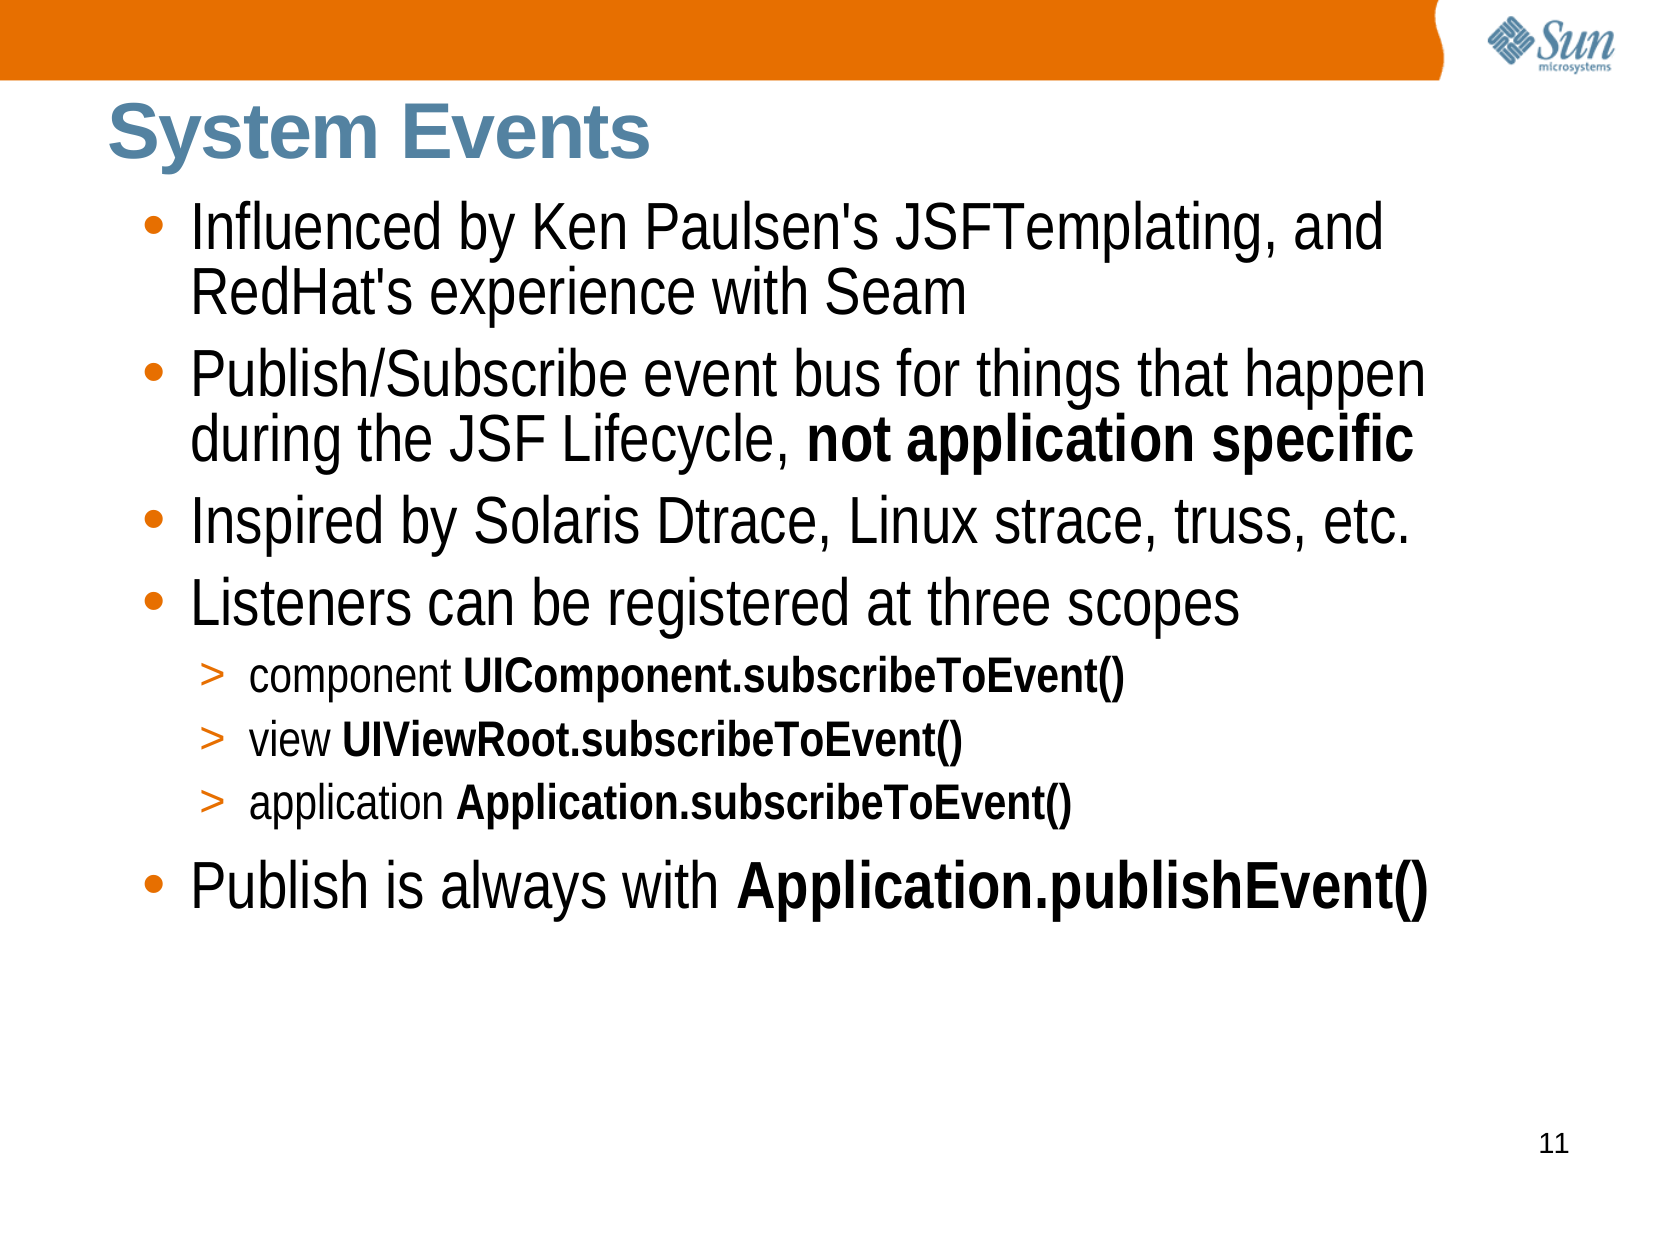

# System Events
Influenced by Ken Paulsen's JSFTemplating, and RedHat's experience with Seam
Publish/Subscribe event bus for things that happen during the JSF Lifecycle, not application specific
Inspired by Solaris Dtrace, Linux strace, truss, etc.
Listeners can be registered at three scopes
component UIComponent.subscribeToEvent()
view UIViewRoot.subscribeToEvent()
application Application.subscribeToEvent()
Publish is always with Application.publishEvent()
11